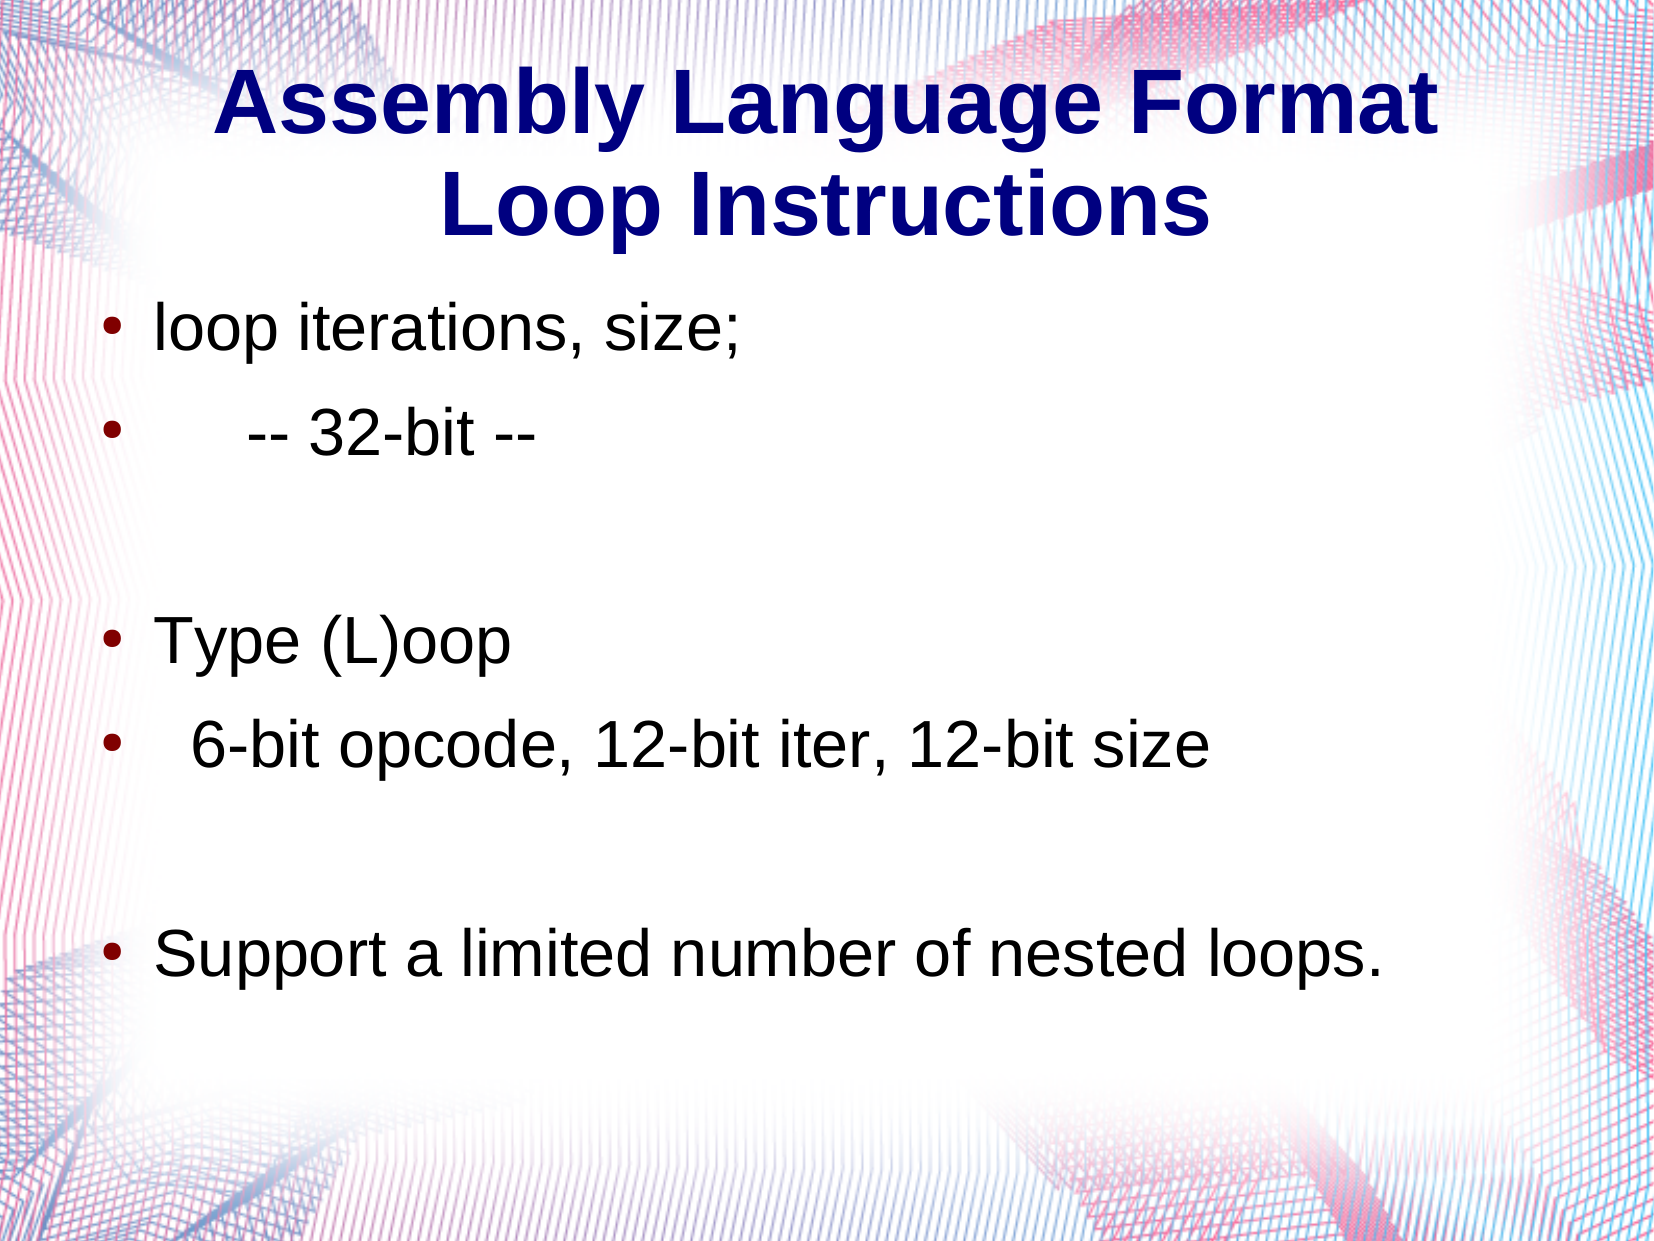

# Assembly Language Format Loop Instructions
loop iterations, size;
 -- 32-bit --
Type (L)oop
 6-bit opcode, 12-bit iter, 12-bit size
Support a limited number of nested loops.